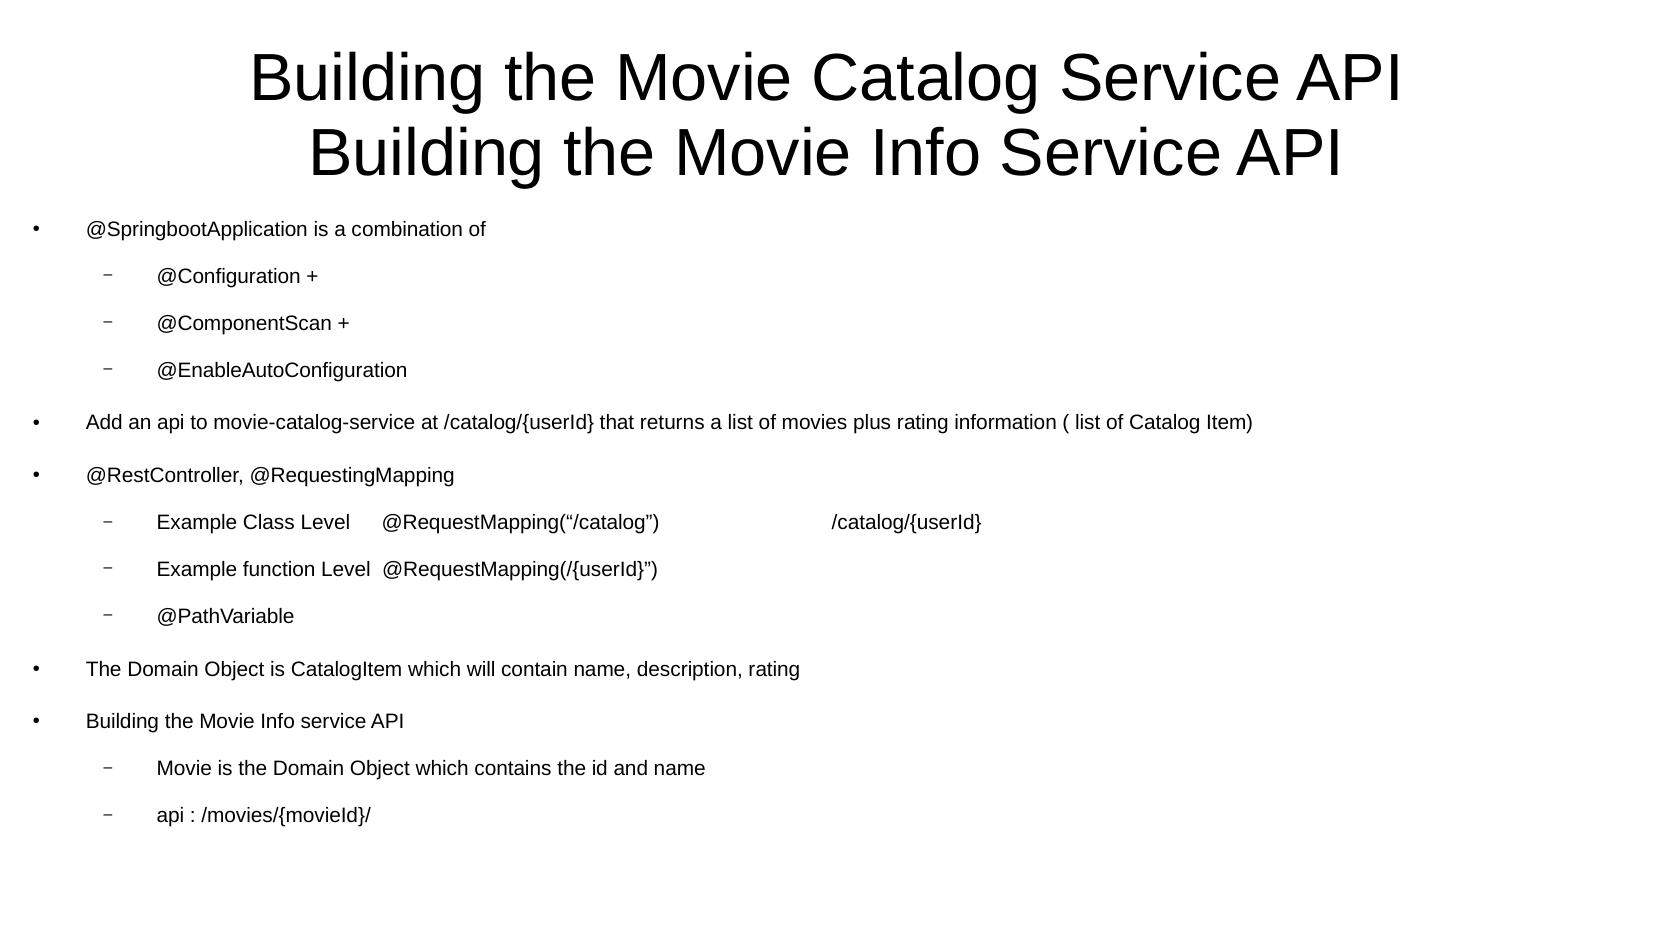

# Building the Movie Catalog Service API Building the Movie Info Service API
@SpringbootApplication is a combination of
@Configuration +
@ComponentScan +
@EnableAutoConfiguration
Add an api to movie-catalog-service at /catalog/{userId} that returns a list of movies plus rating information ( list of Catalog Item)
@RestController, @RequestingMapping
Example Class Level	@RequestMapping(“/catalog”)			/catalog/{userId}
Example function Level @RequestMapping(/{userId}”)
@PathVariable
The Domain Object is CatalogItem which will contain name, description, rating
Building the Movie Info service API
Movie is the Domain Object which contains the id and name
api : /movies/{movieId}/